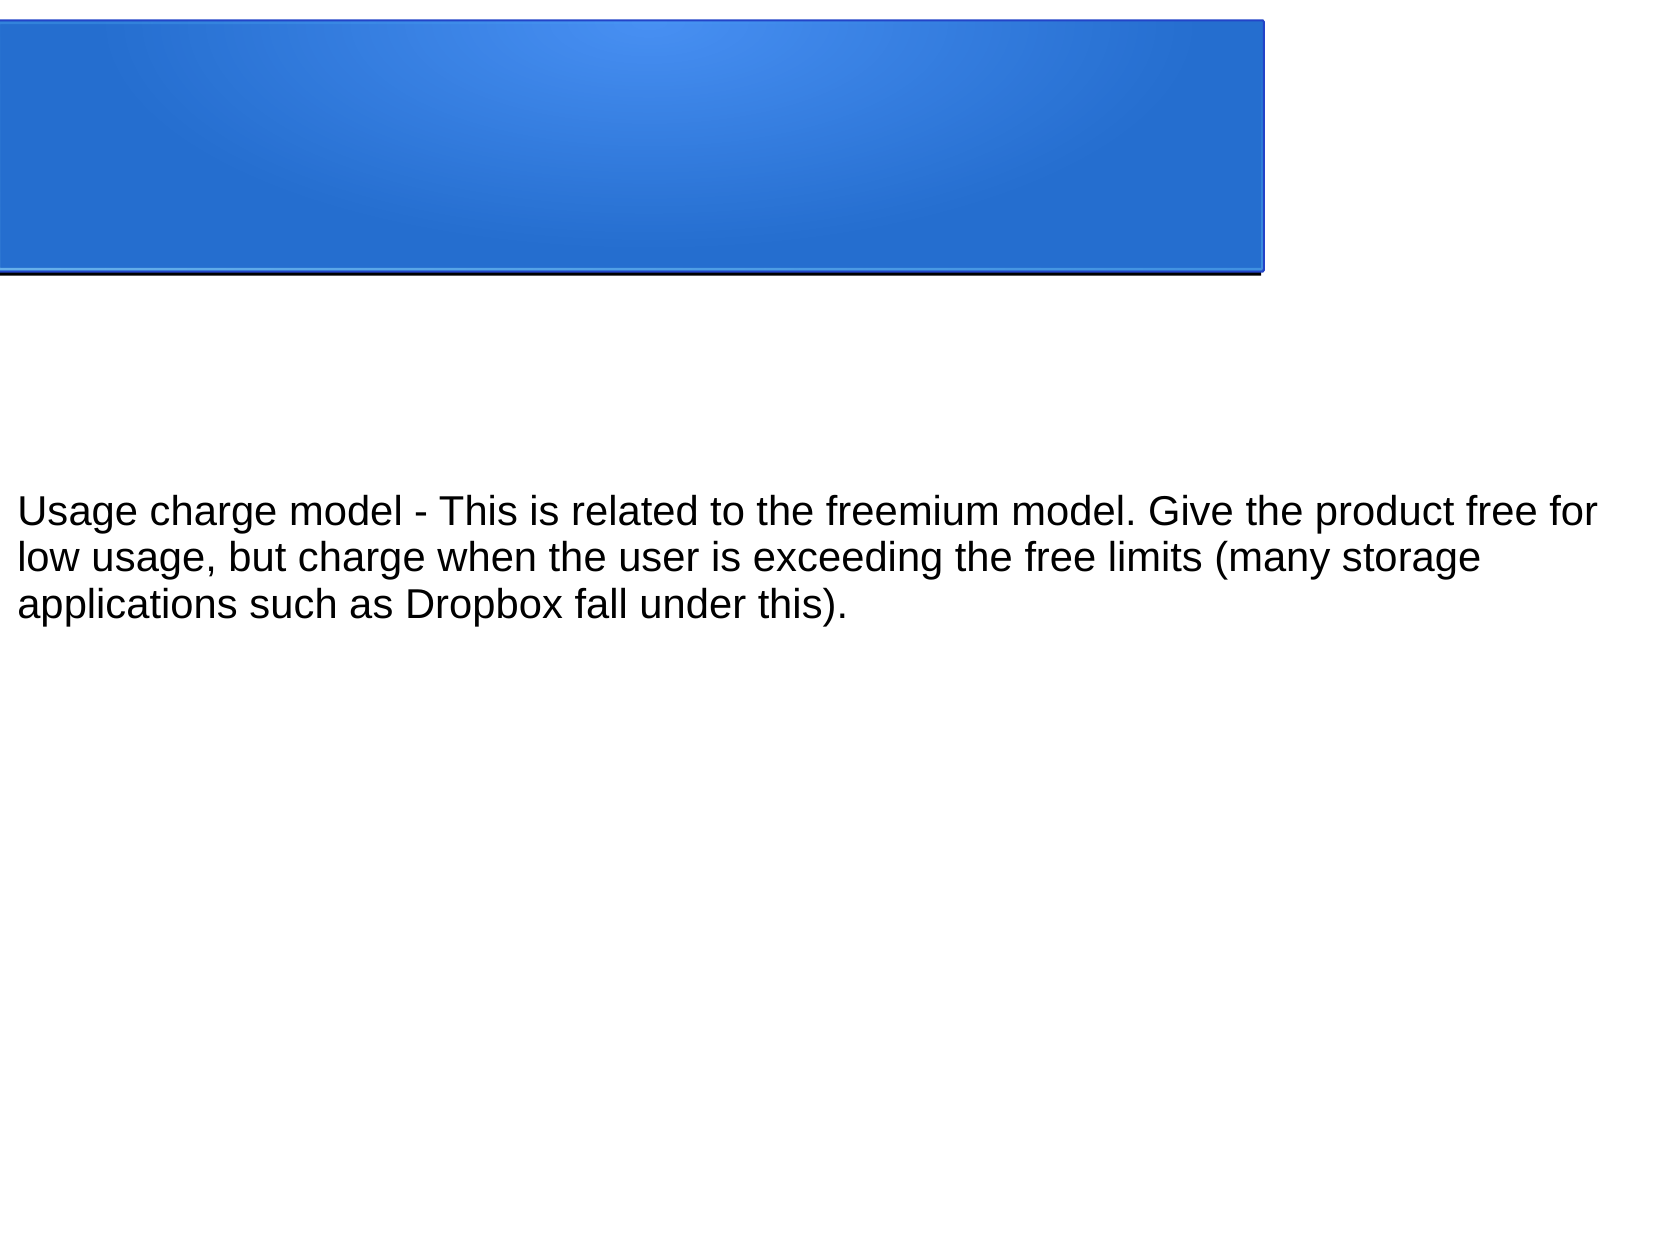

Usage charge model - This is related to the freemium model. Give the product free for low usage, but charge when the user is exceeding the free limits (many storage applications such as Dropbox fall under this).